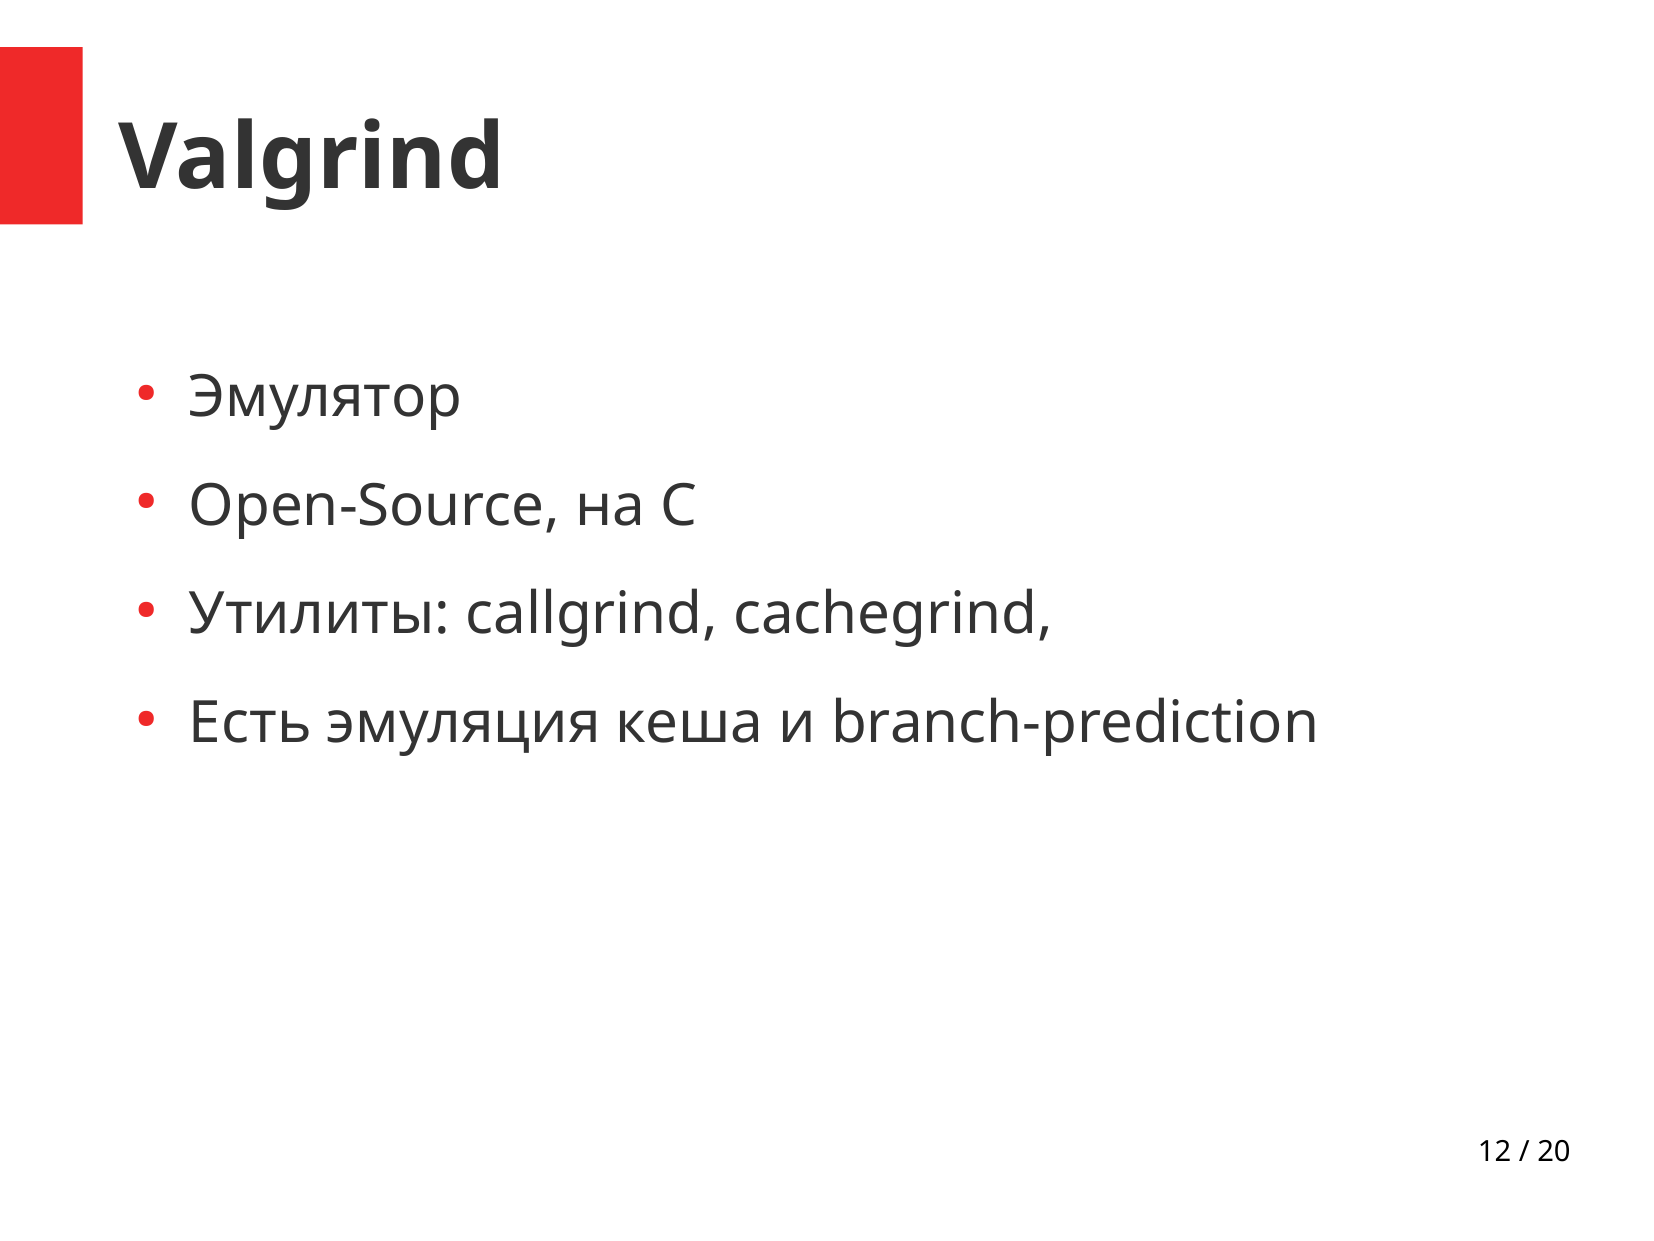

# Valgrind
Эмулятор
Open-Source, на C
Утилиты: callgrind, cachegrind,
Есть эмуляция кеша и branch-prediction
12